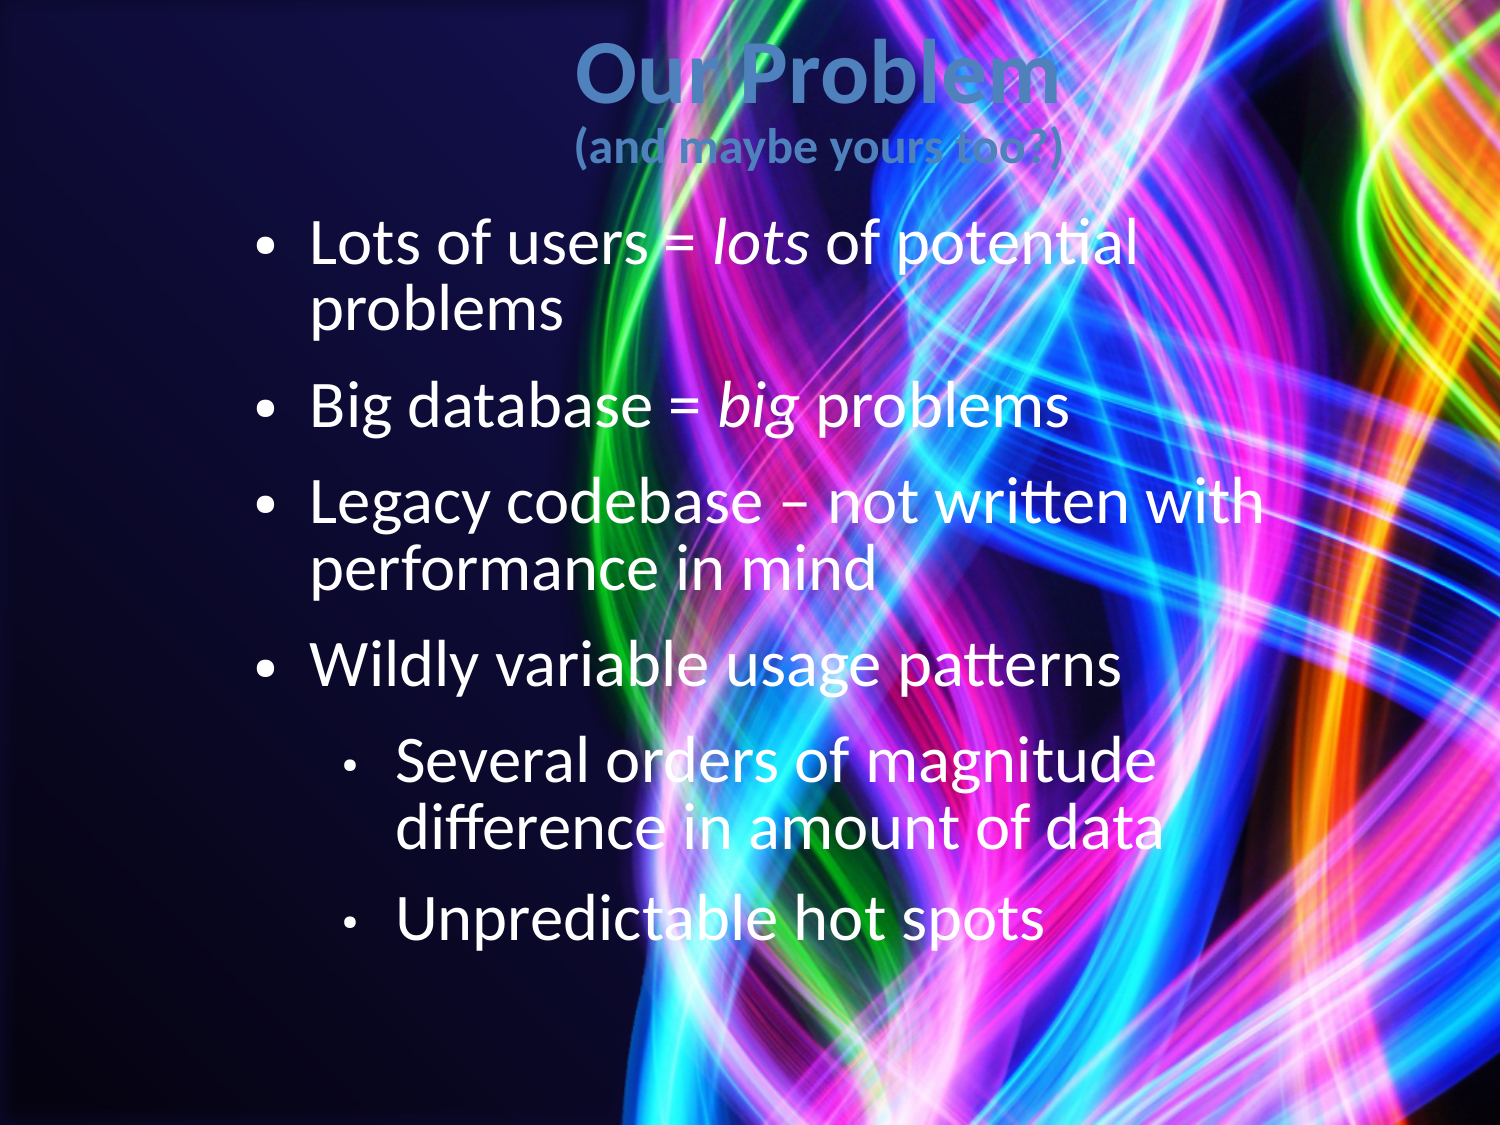

# Our Problem (and maybe yours too?)
Lots of users = lots of potential problems
Big database = big problems
Legacy codebase – not written with performance in mind
Wildly variable usage patterns
Several orders of magnitude difference in amount of data
Unpredictable hot spots